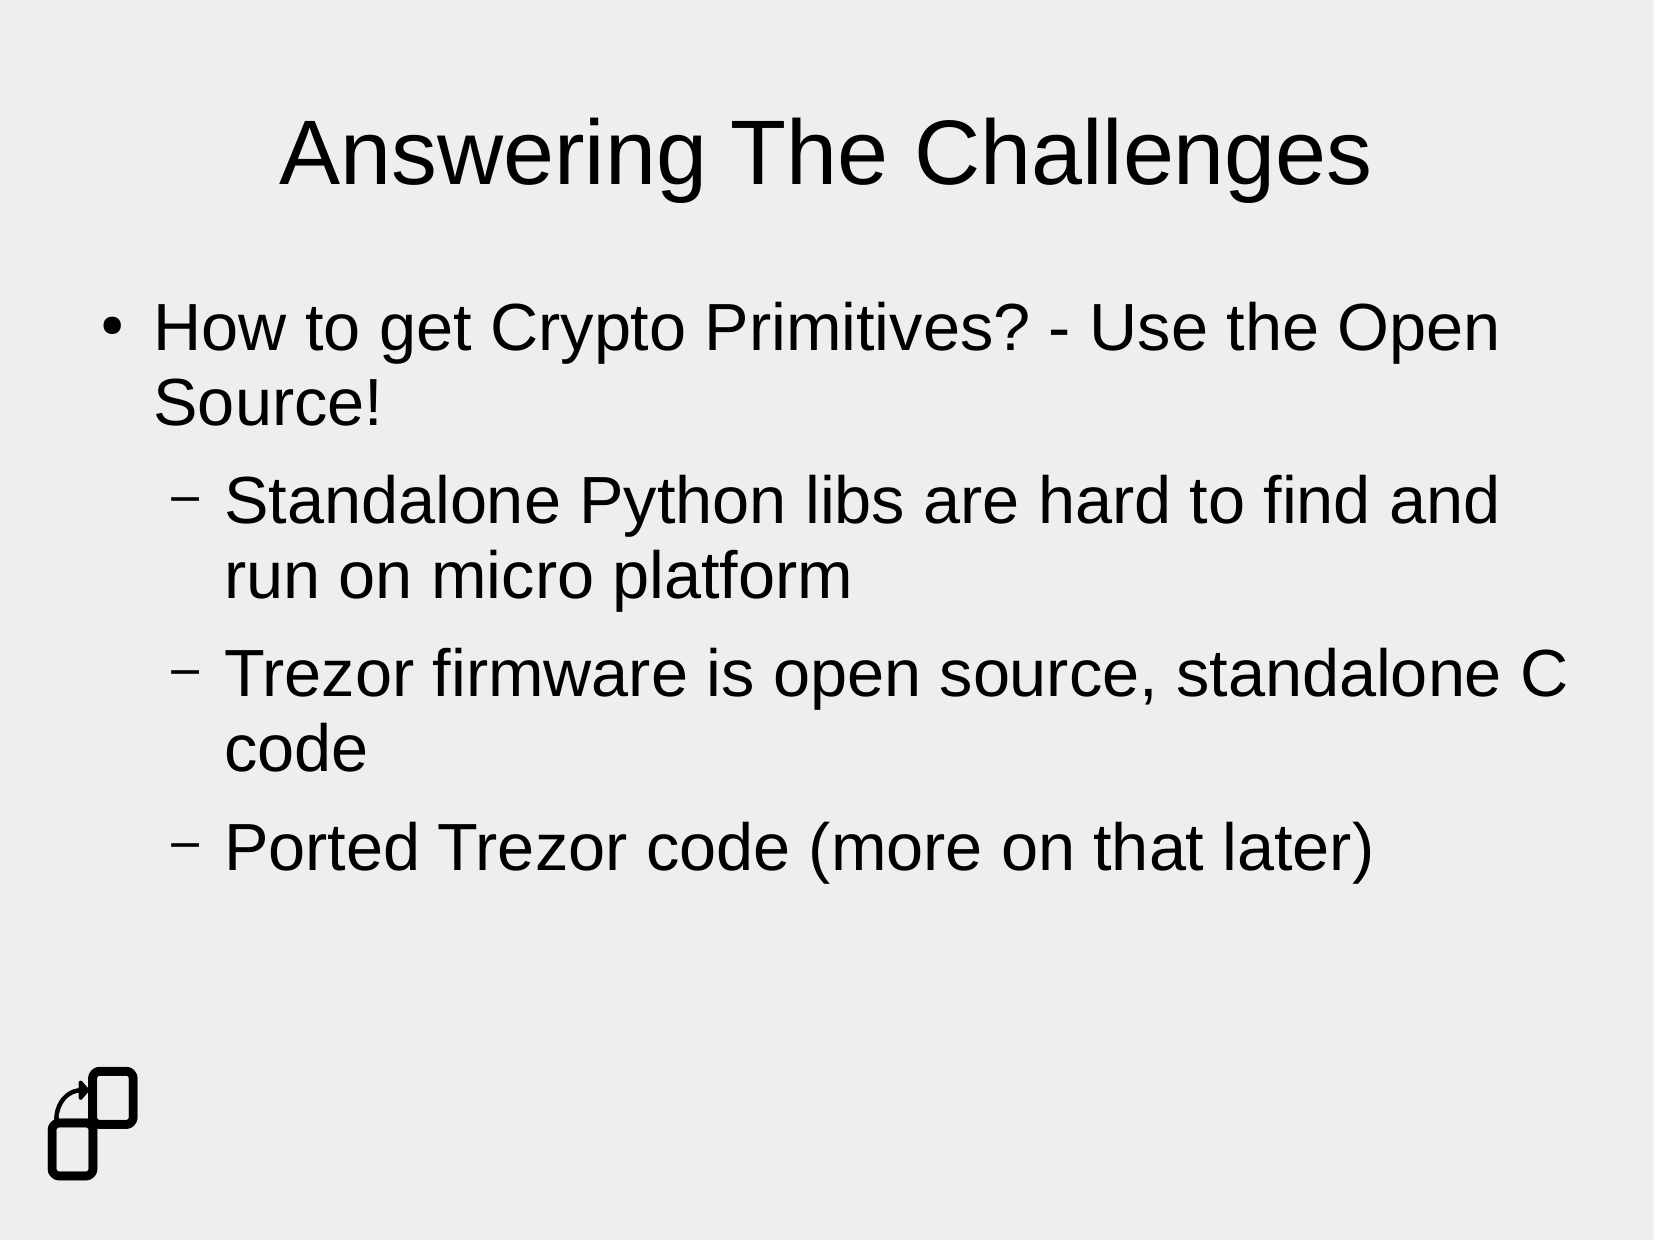

# Answering The Challenges
How to get Crypto Primitives? - Use the Open Source!
Standalone Python libs are hard to find and run on micro platform
Trezor firmware is open source, standalone C code
Ported Trezor code (more on that later)